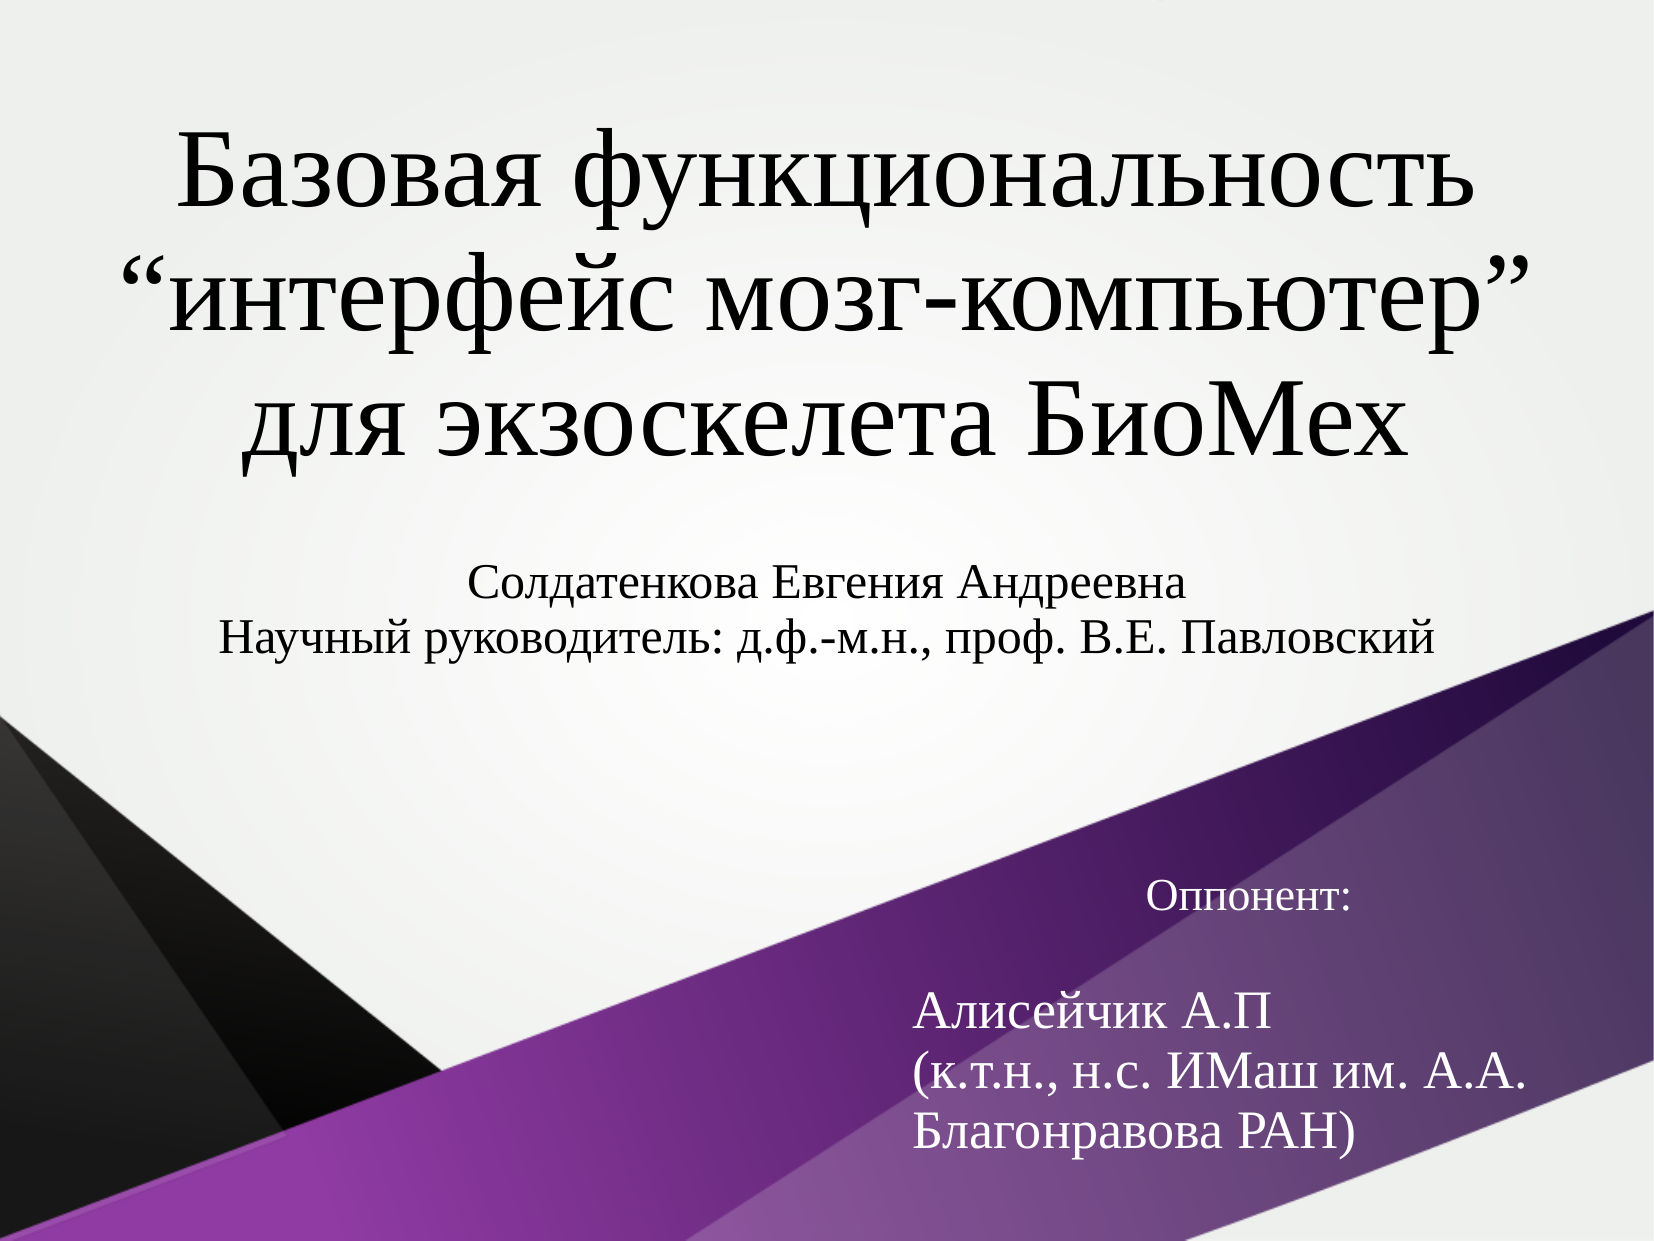

# Базовая функциональность “интерфейс мозг-компьютер” для экзоскелета БиоМех
Солдатенкова Евгения Андреевна
Научный руководитель: д.ф.-м.н., проф. В.Е. Павловский
Оппонент:
Алисейчик А.П
(к.т.н., н.с. ИМаш им. А.А. Благонравова РАН)